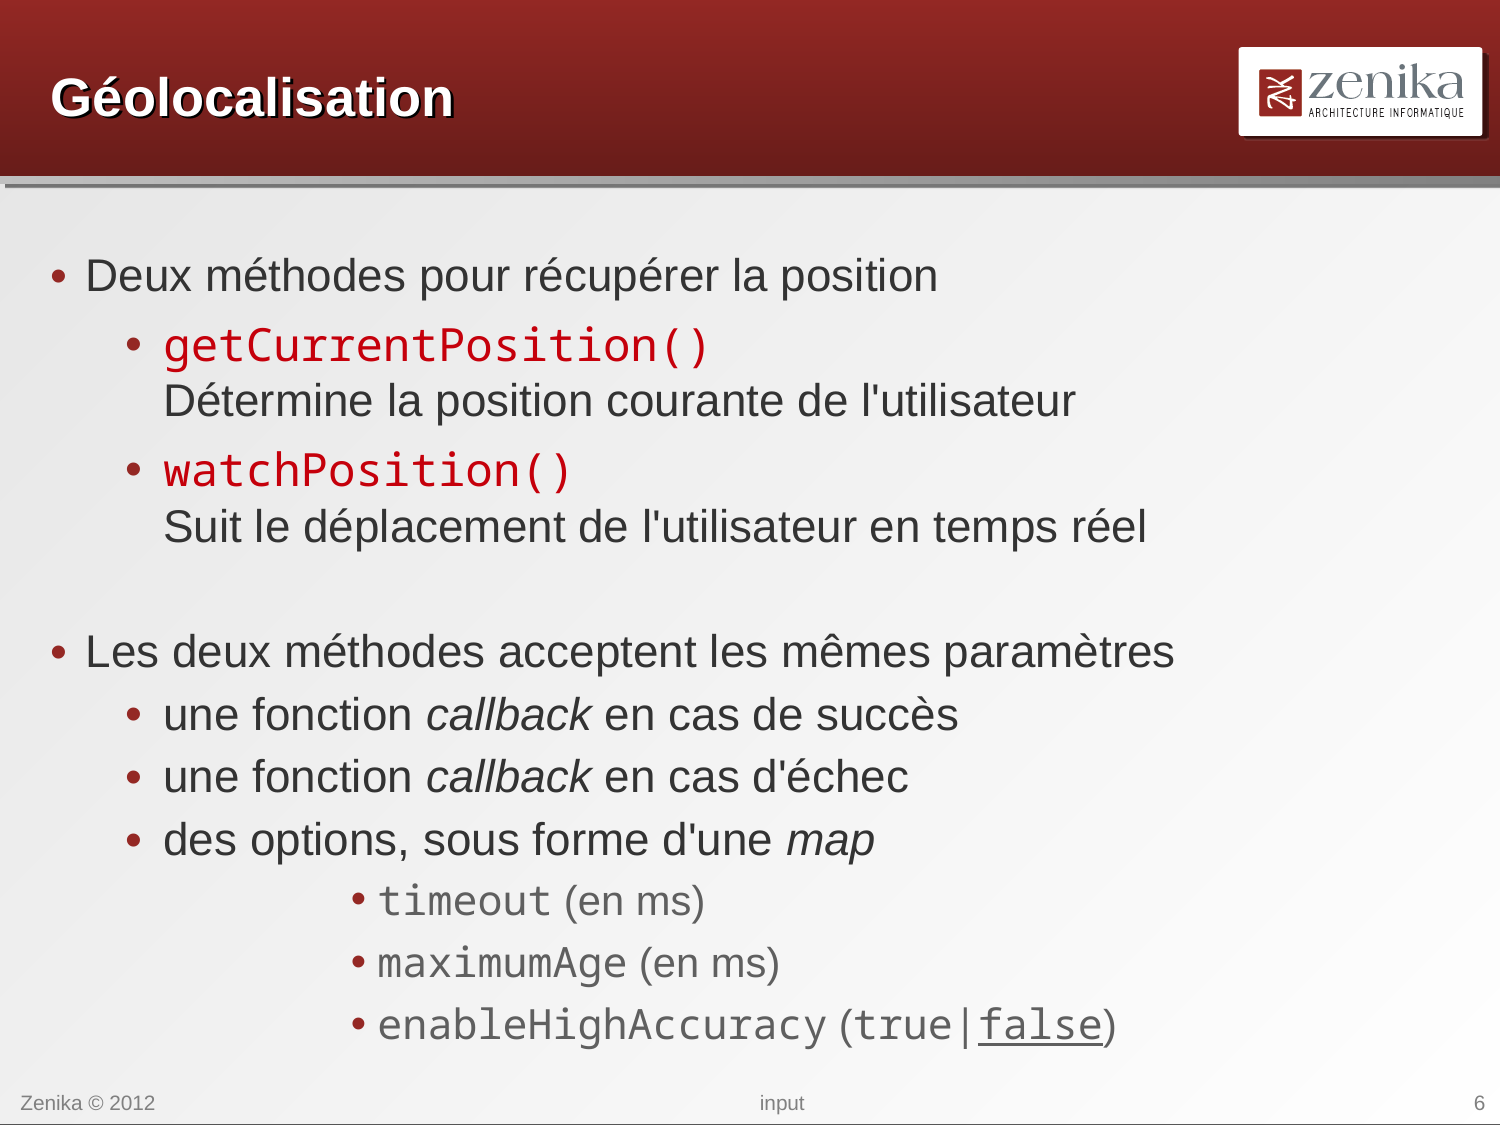

# Géolocalisation
Deux méthodes pour récupérer la position
getCurrentPosition()
Détermine la position courante de l'utilisateur
watchPosition()
Suit le déplacement de l'utilisateur en temps réel
Les deux méthodes acceptent les mêmes paramètres
une fonction callback en cas de succès
une fonction callback en cas d'échec
des options, sous forme d'une map
 timeout (en ms)
 maximumAge (en ms)
 enableHighAccuracy (true|false)